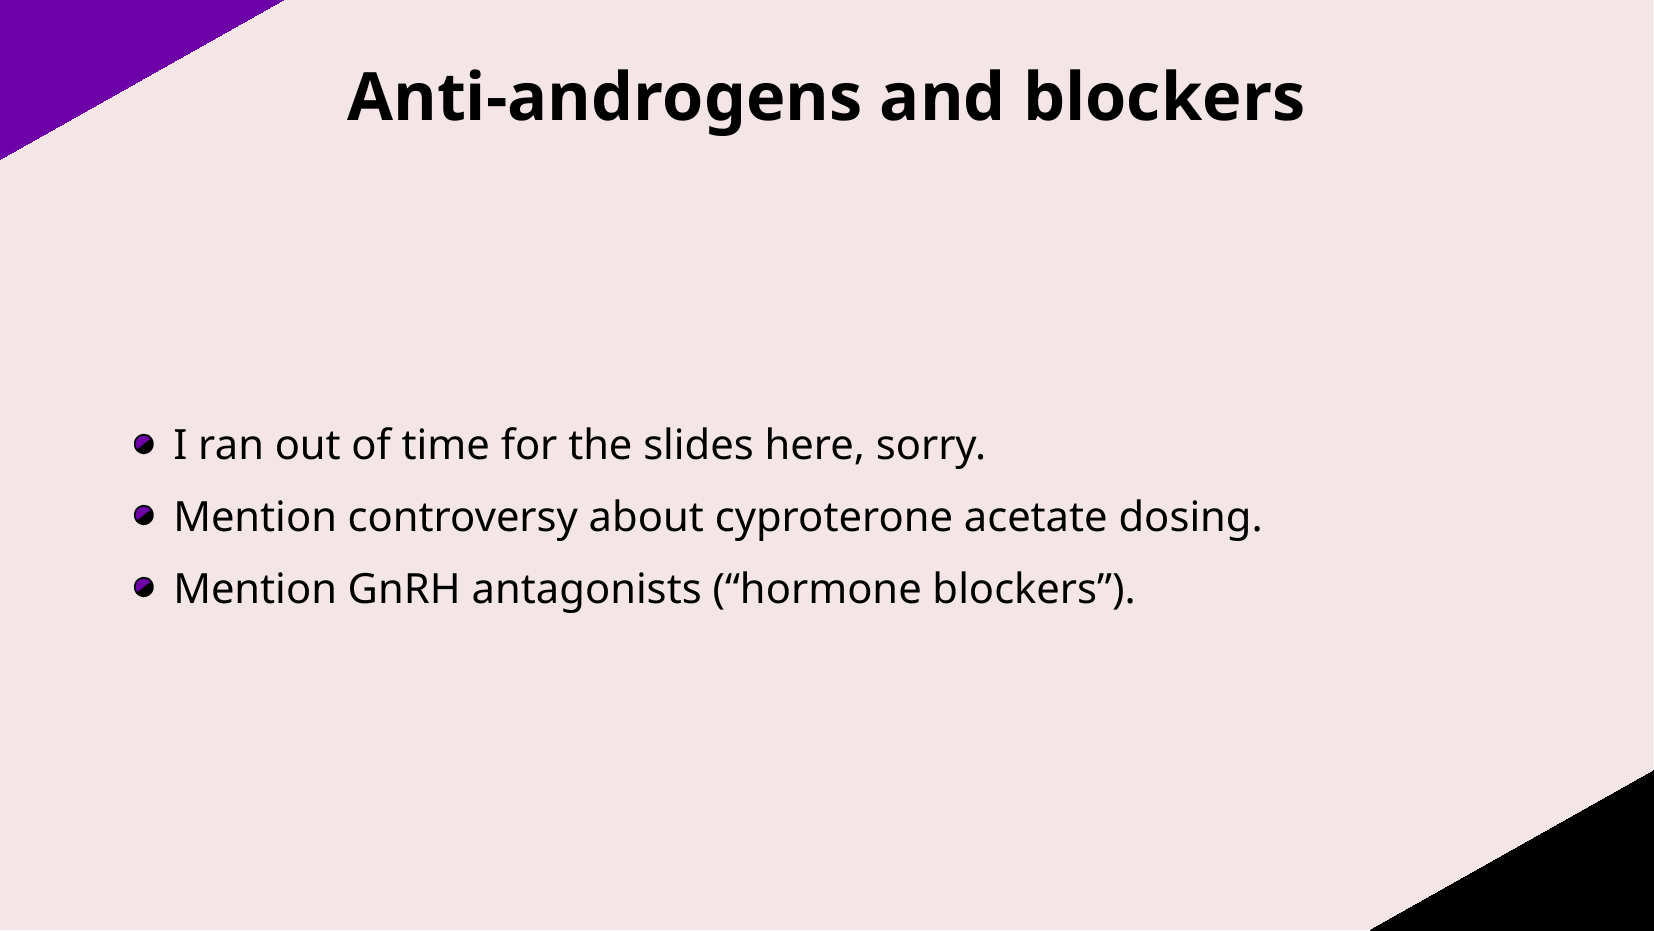

# Anti-androgens and blockers
I ran out of time for the slides here, sorry.
Mention controversy about cyproterone acetate dosing.
Mention GnRH antagonists (“hormone blockers”).